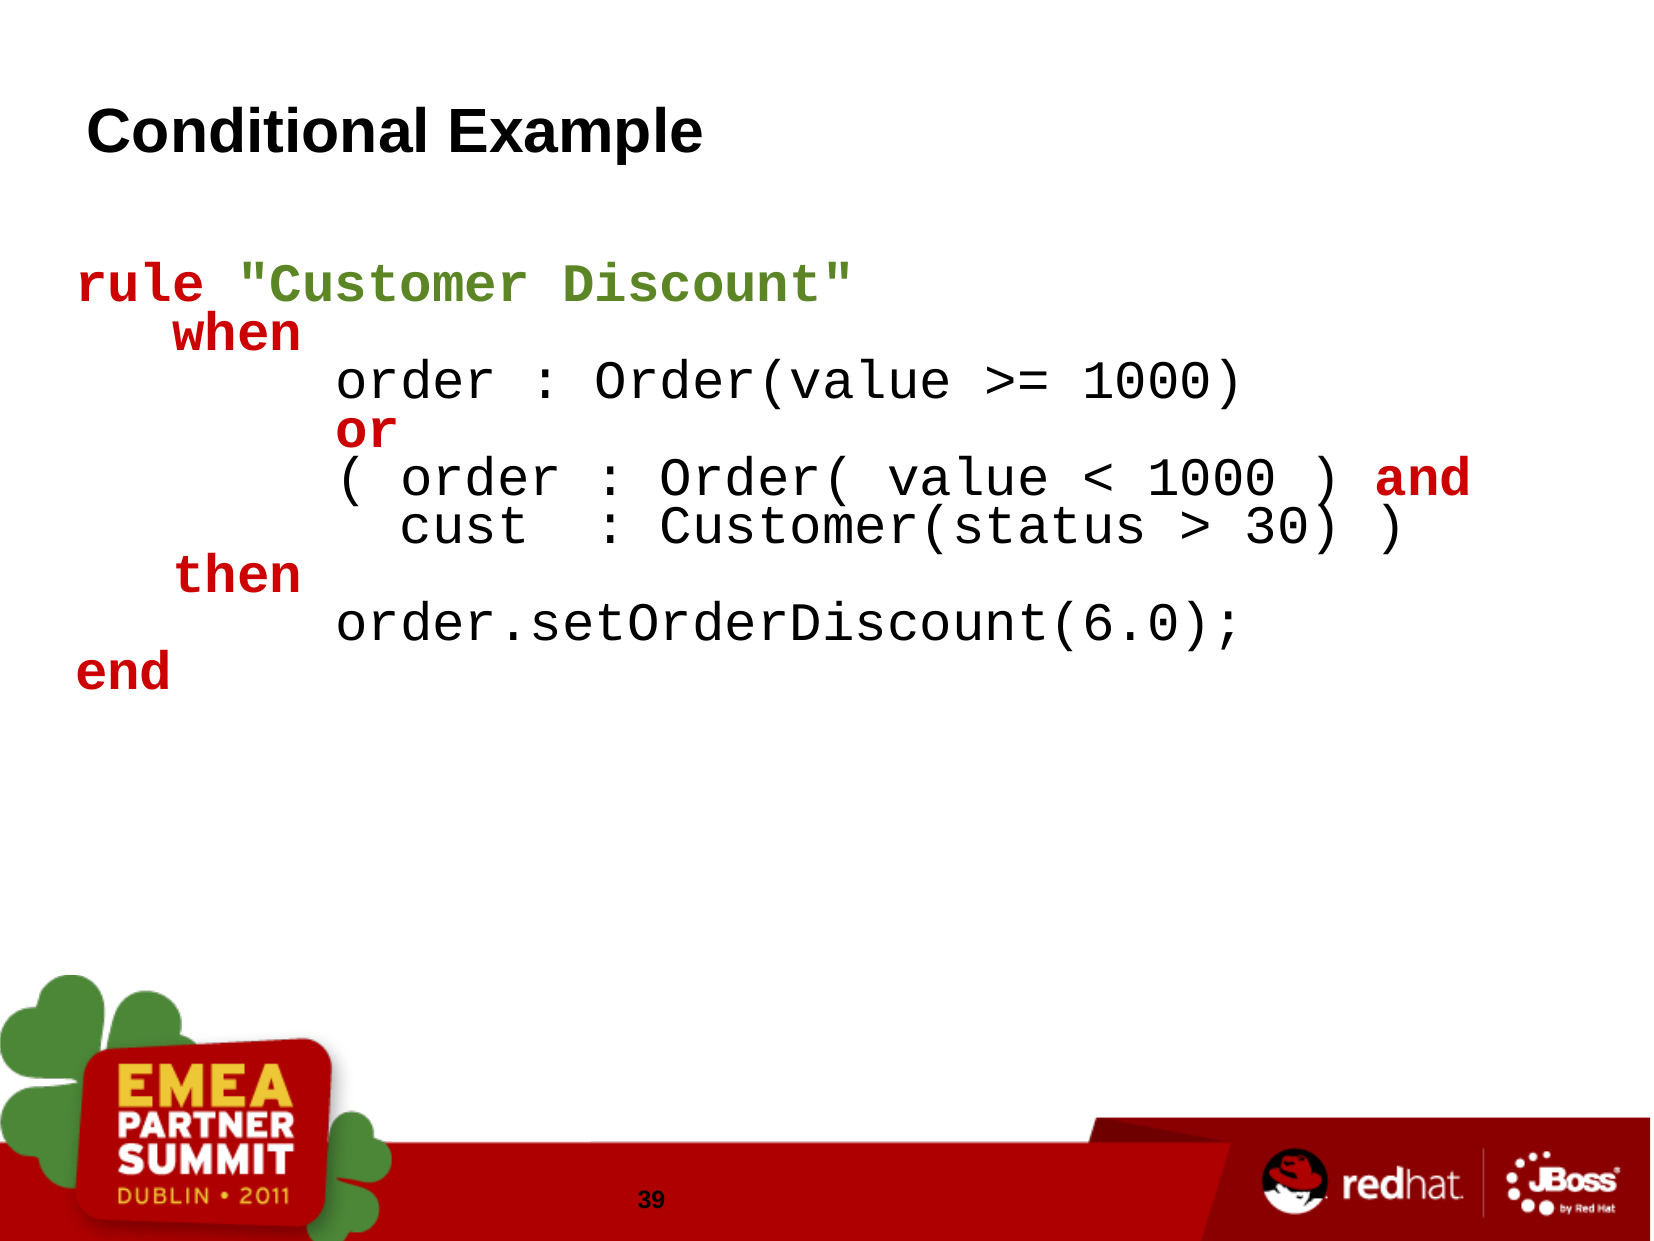

# Conditional Example
rule "Customer Discount"
 when
 order : Order(value >= 1000)
 or
 ( order : Order( value < 1000 ) and
 cust : Customer(status > 30) )
 then
 order.setOrderDiscount(6.0);
end